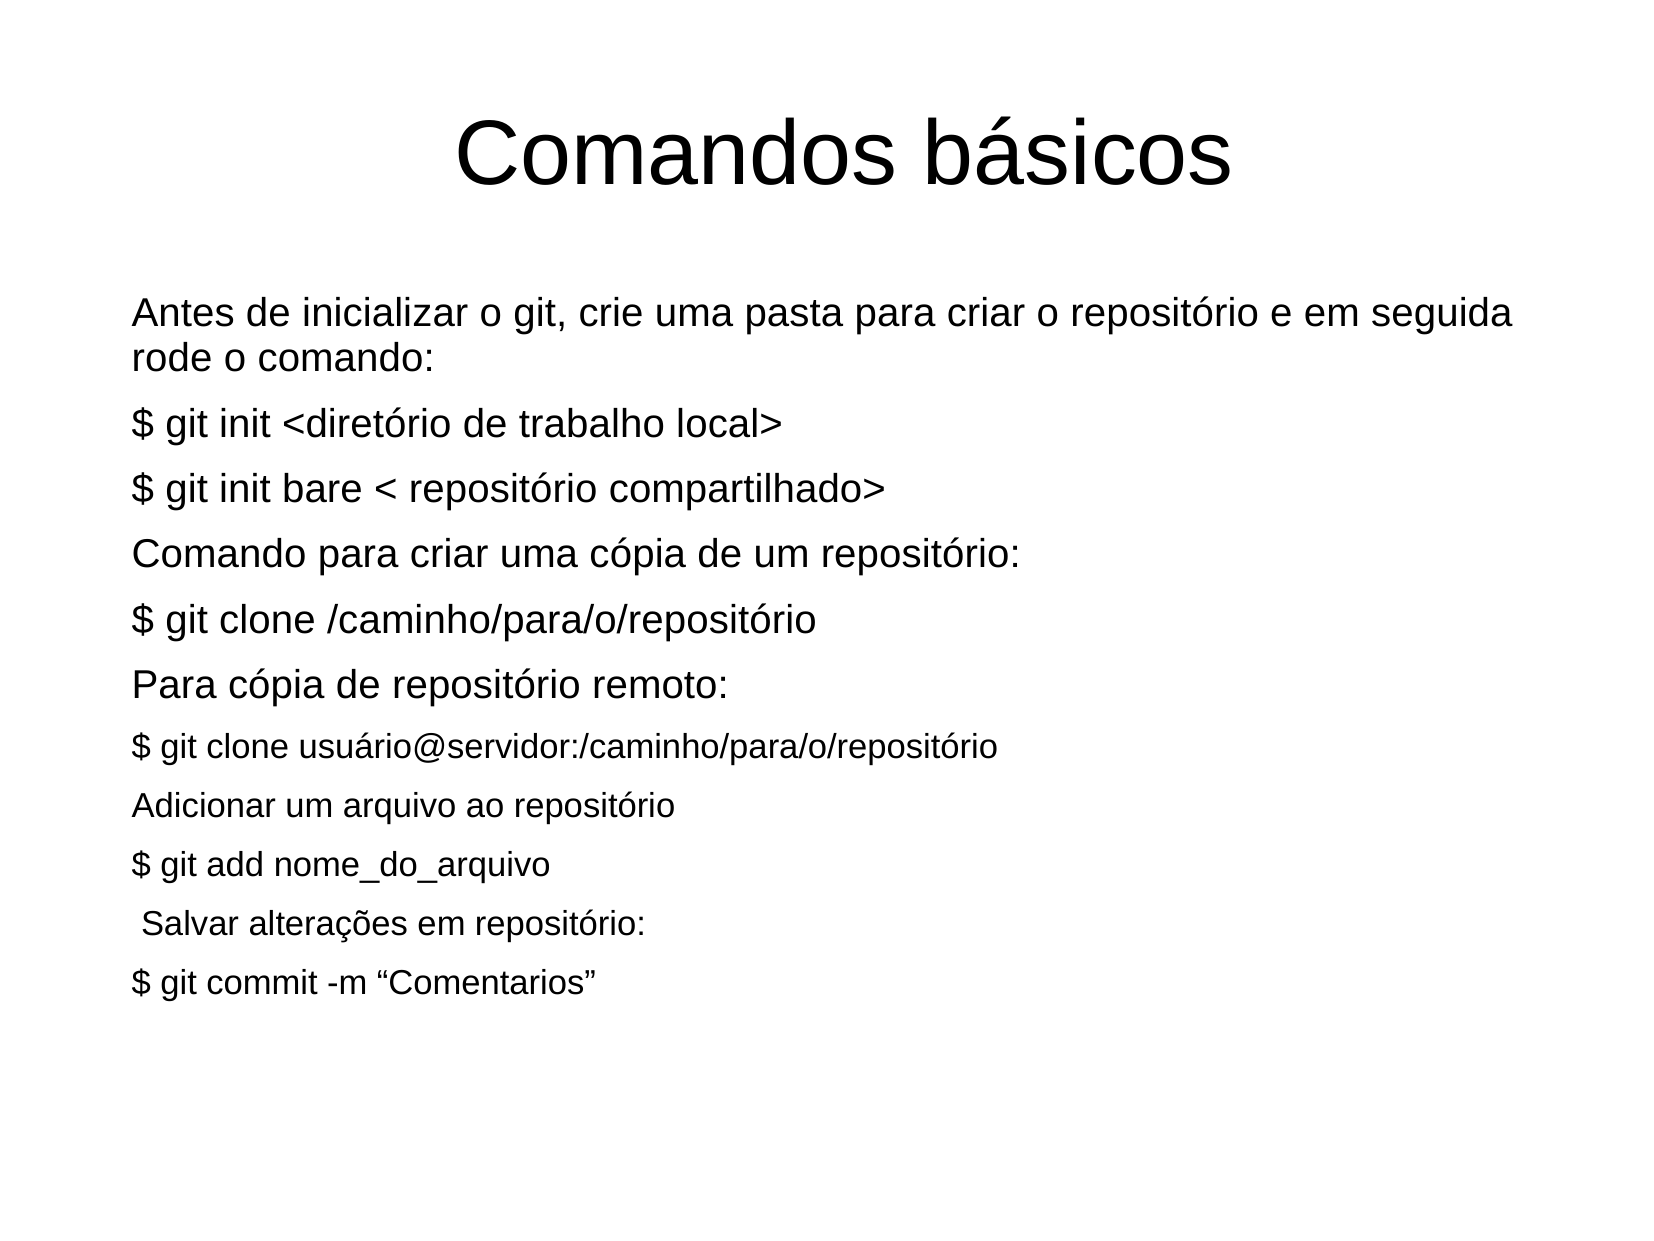

# Comandos básicos
Antes de inicializar o git, crie uma pasta para criar o repositório e em seguida rode o comando:
$ git init <diretório de trabalho local>
$ git init bare < repositório compartilhado>
Comando para criar uma cópia de um repositório:
$ git clone /caminho/para/o/repositório
Para cópia de repositório remoto:
$ git clone usuário@servidor:/caminho/para/o/repositório
Adicionar um arquivo ao repositório
$ git add nome_do_arquivo
 Salvar alterações em repositório:
$ git commit -m “Comentarios”